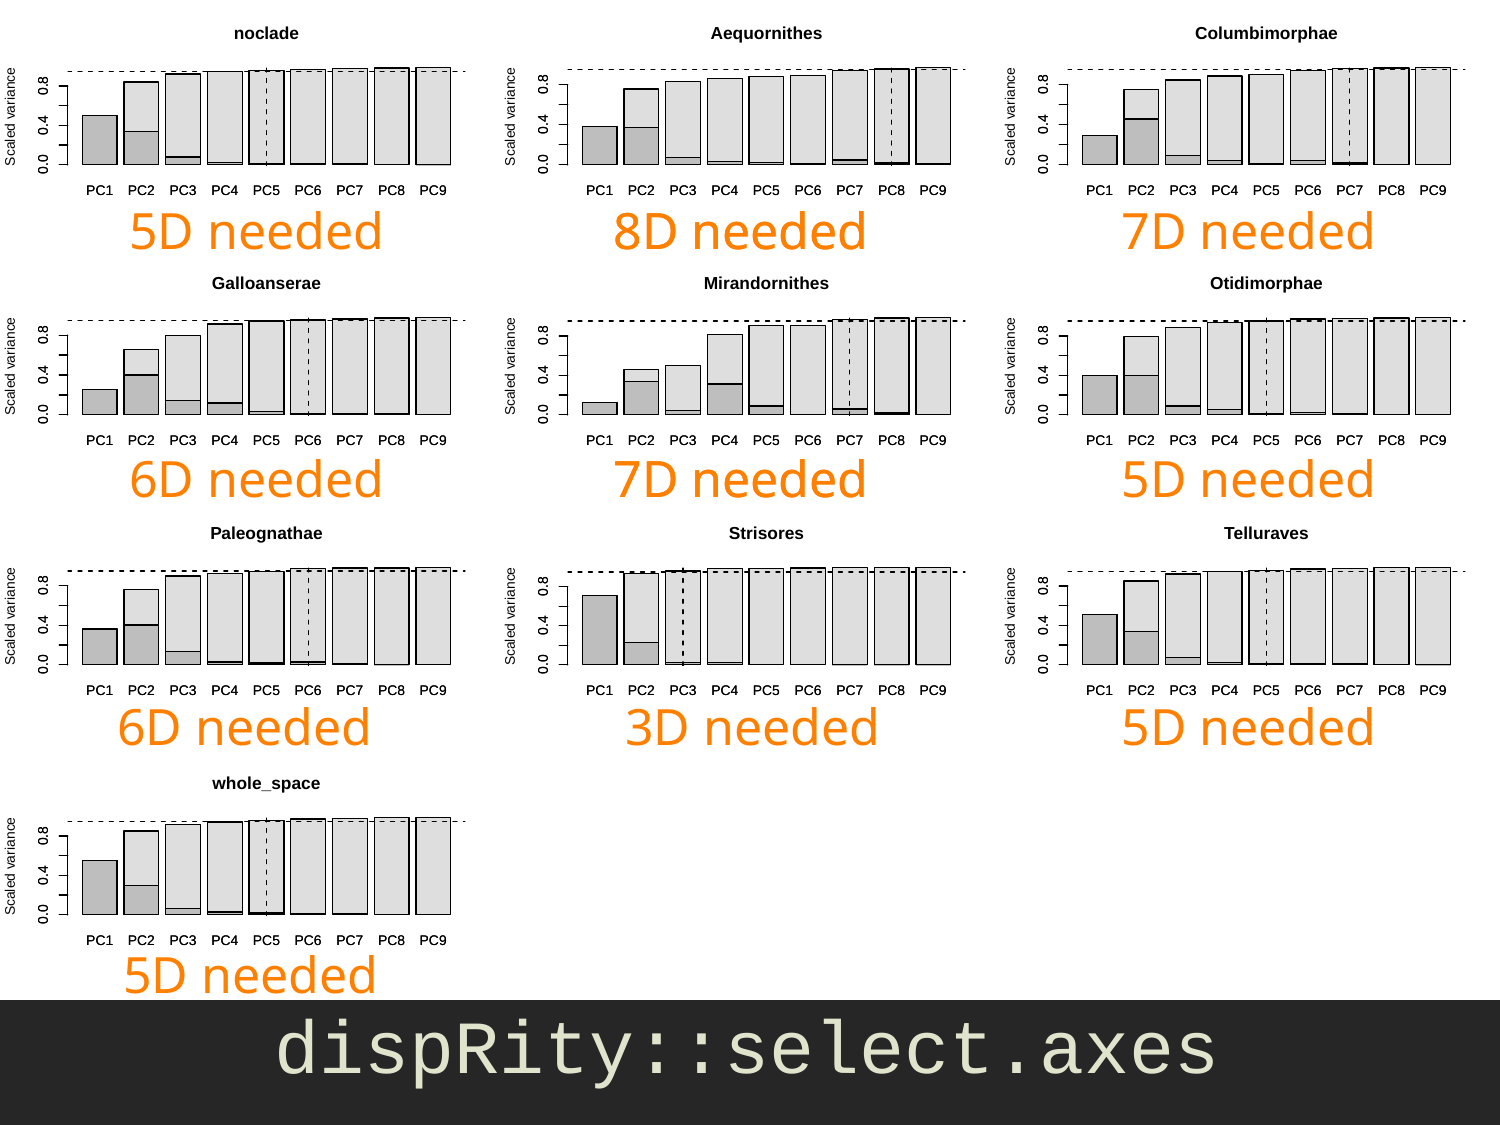

5D needed
8D needed
8D needed
7D needed
6D needed
7D needed
7D needed
5D needed
6D needed
3D needed
5D needed
5D needed
dispRity::select.axes